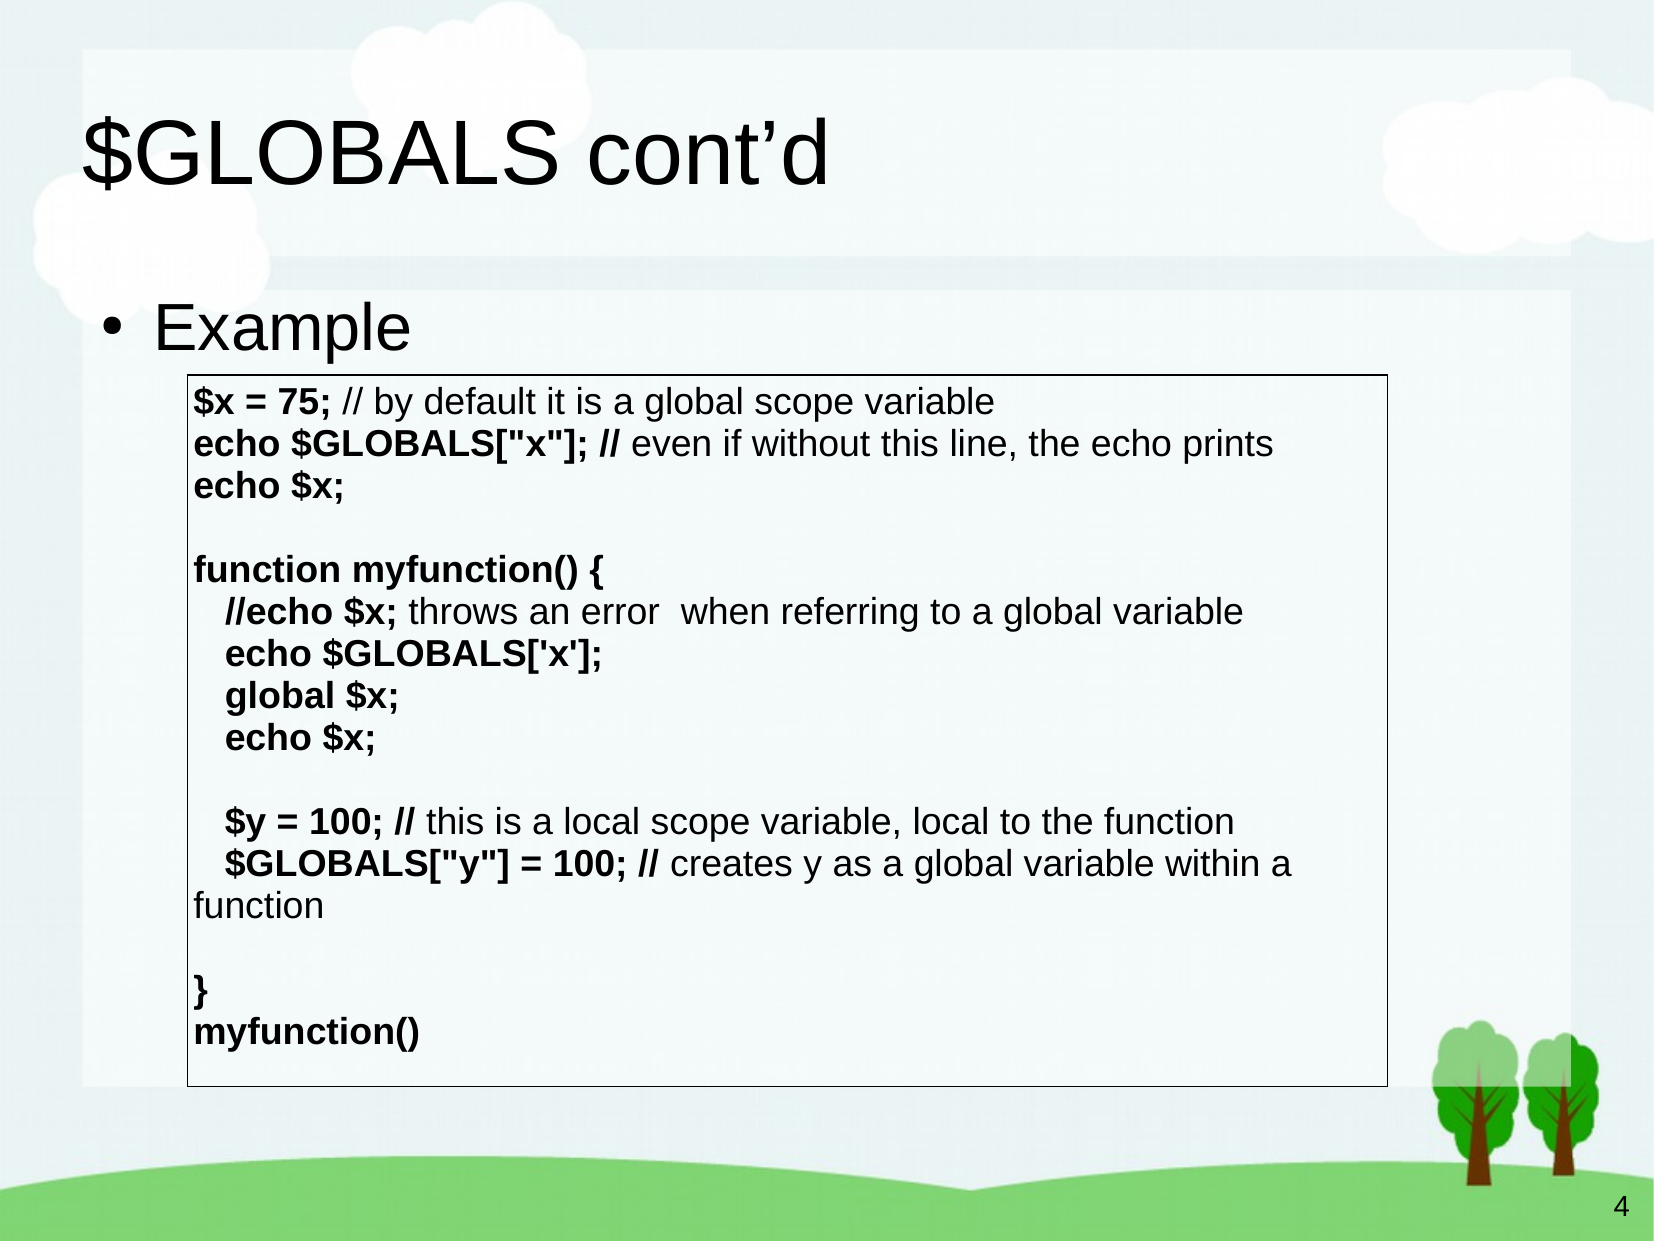

# $GLOBALS cont’d
Example
| $x = 75; // by default it is a global scope variable echo $GLOBALS["x"]; // even if without this line, the echo prints echo $x; function myfunction() { //echo $x; throws an error when referring to a global variable echo $GLOBALS['x']; global $x; echo $x; $y = 100; // this is a local scope variable, local to the function $GLOBALS["y"] = 100; // creates y as a global variable within a function } myfunction() |
| --- |
4